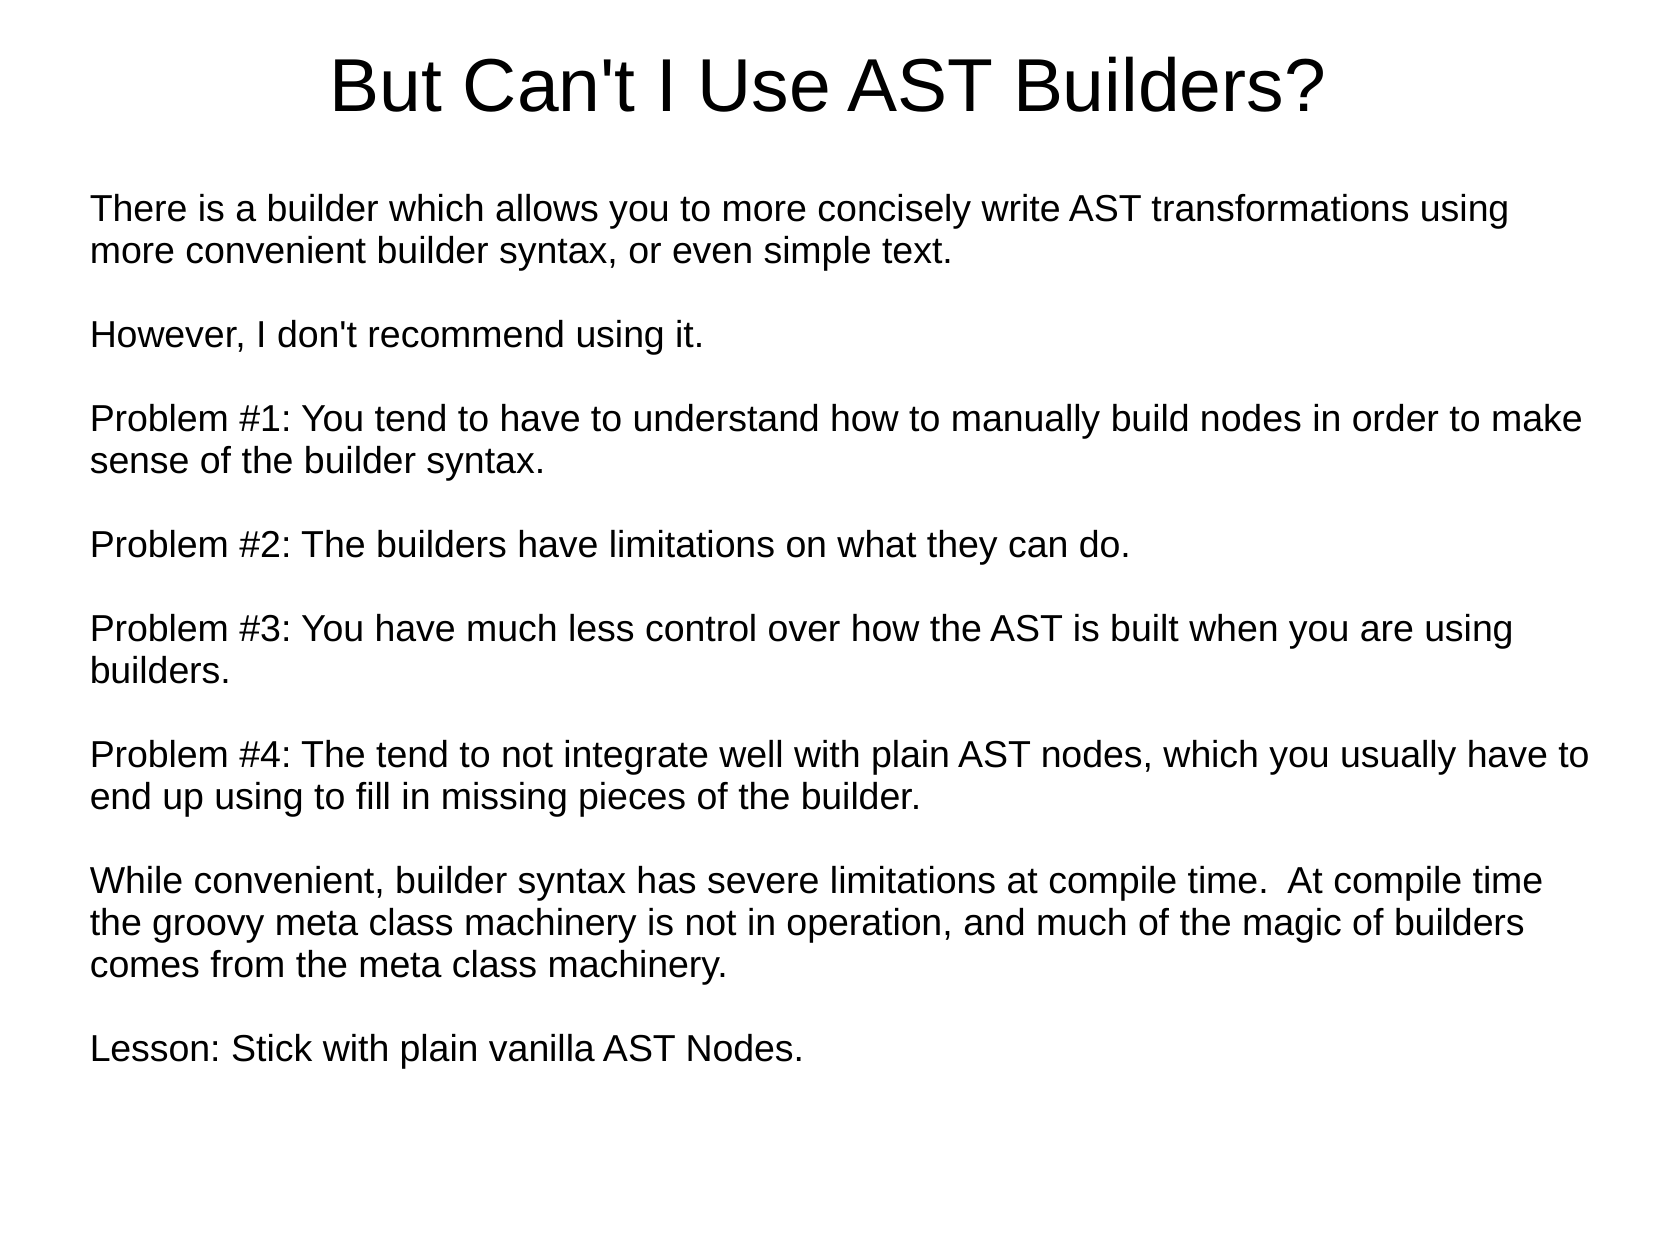

But Can't I Use AST Builders?
There is a builder which allows you to more concisely write AST transformations using more convenient builder syntax, or even simple text.
However, I don't recommend using it.
Problem #1: You tend to have to understand how to manually build nodes in order to make sense of the builder syntax.
Problem #2: The builders have limitations on what they can do.
Problem #3: You have much less control over how the AST is built when you are using builders.
Problem #4: The tend to not integrate well with plain AST nodes, which you usually have to end up using to fill in missing pieces of the builder.
While convenient, builder syntax has severe limitations at compile time. At compile time the groovy meta class machinery is not in operation, and much of the magic of builders comes from the meta class machinery.
Lesson: Stick with plain vanilla AST Nodes.